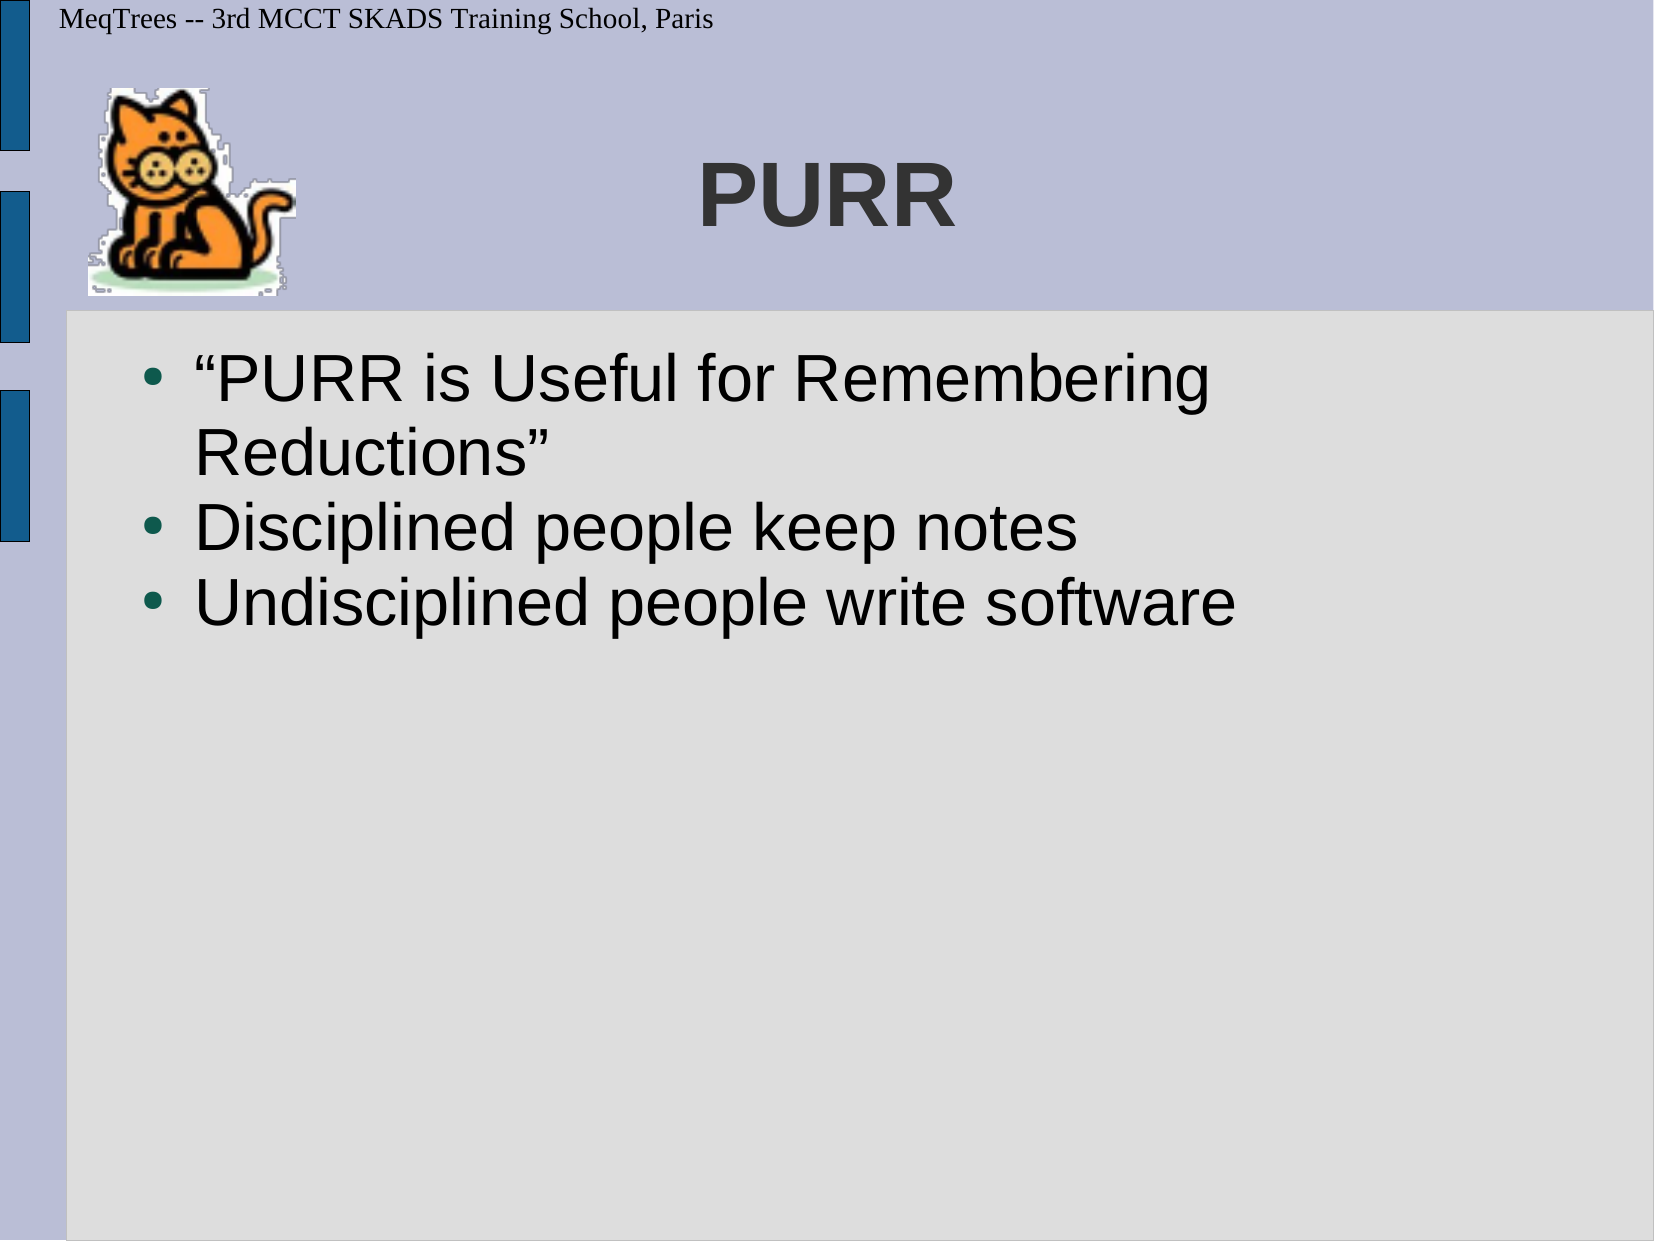

MeqTrees -- 3rd MCCT SKADS Training School, Paris
# PURR
“PURR is Useful for Remembering Reductions”
Disciplined people keep notes
Undisciplined people write software